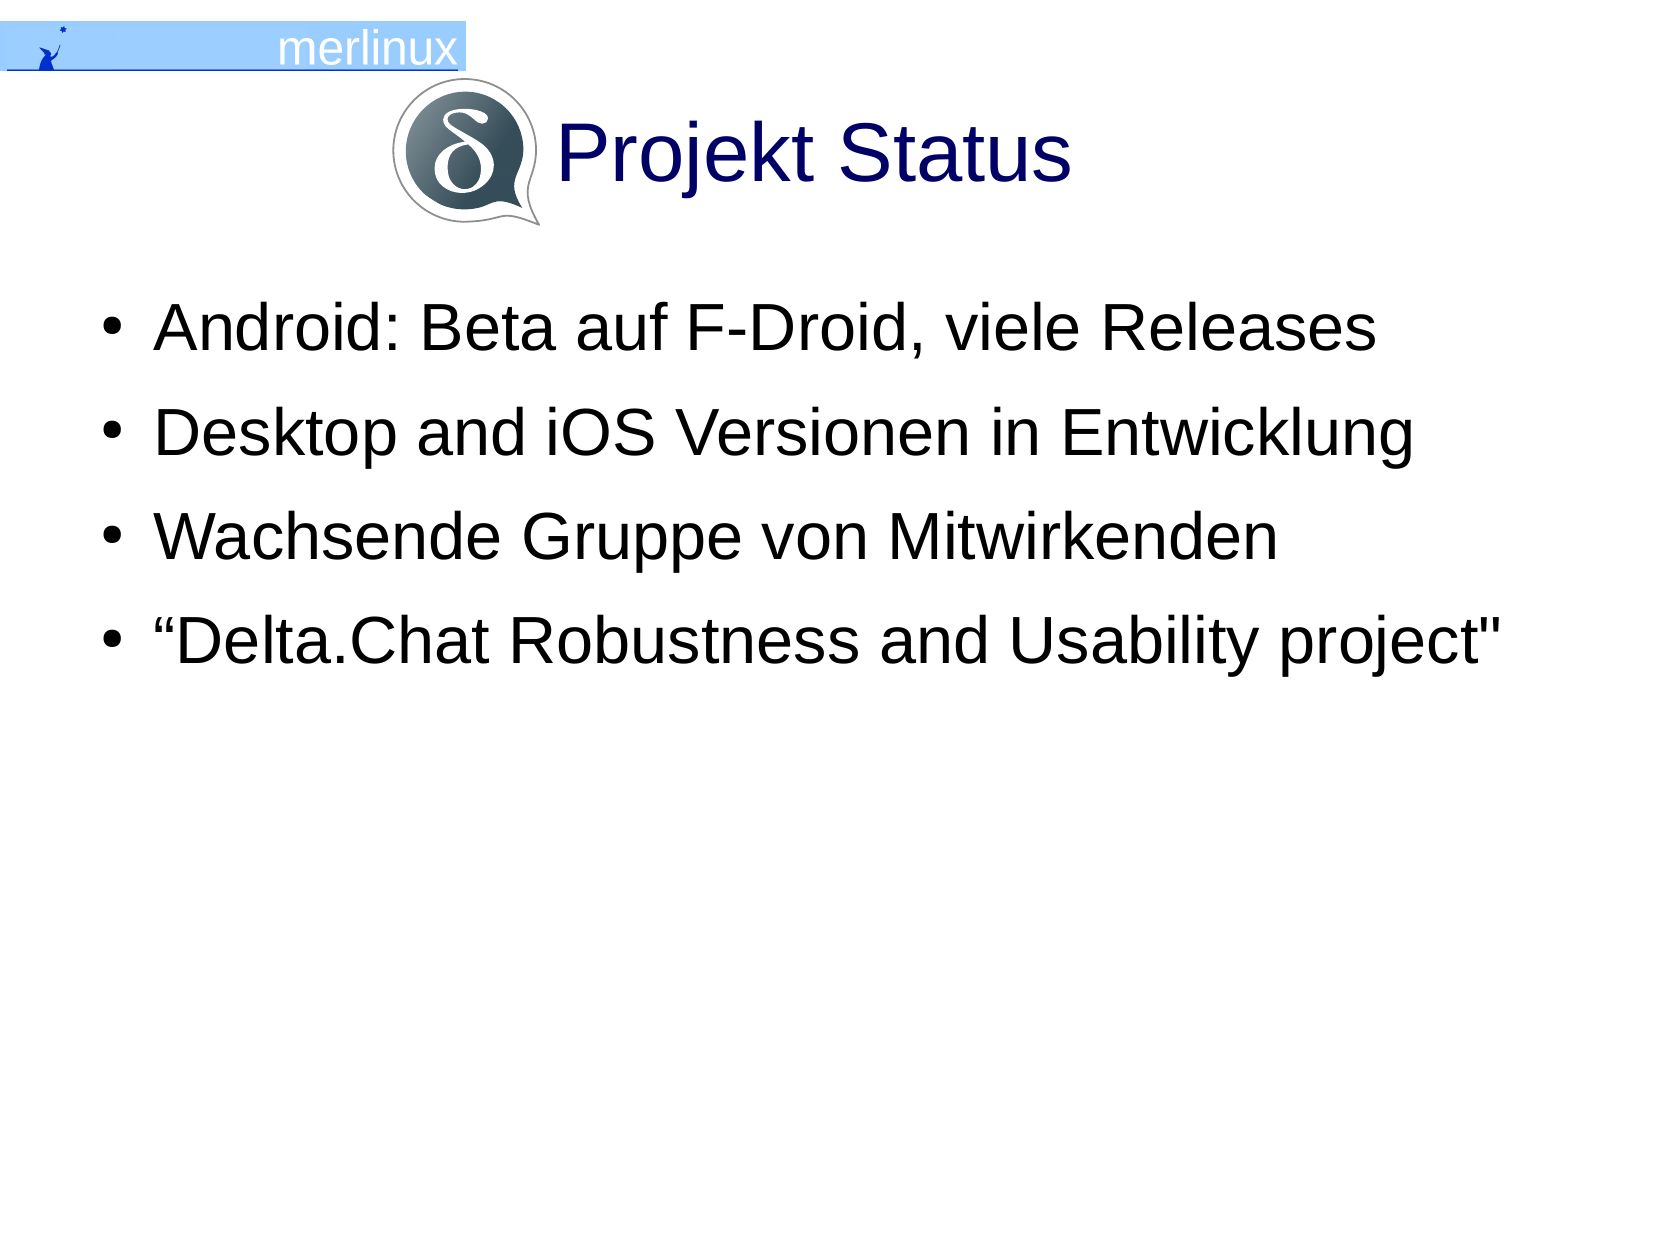

# Projekt Status
Android: Beta auf F-Droid, viele Releases
Desktop and iOS Versionen in Entwicklung
Wachsende Gruppe von Mitwirkenden
“Delta.Chat Robustness and Usability project"